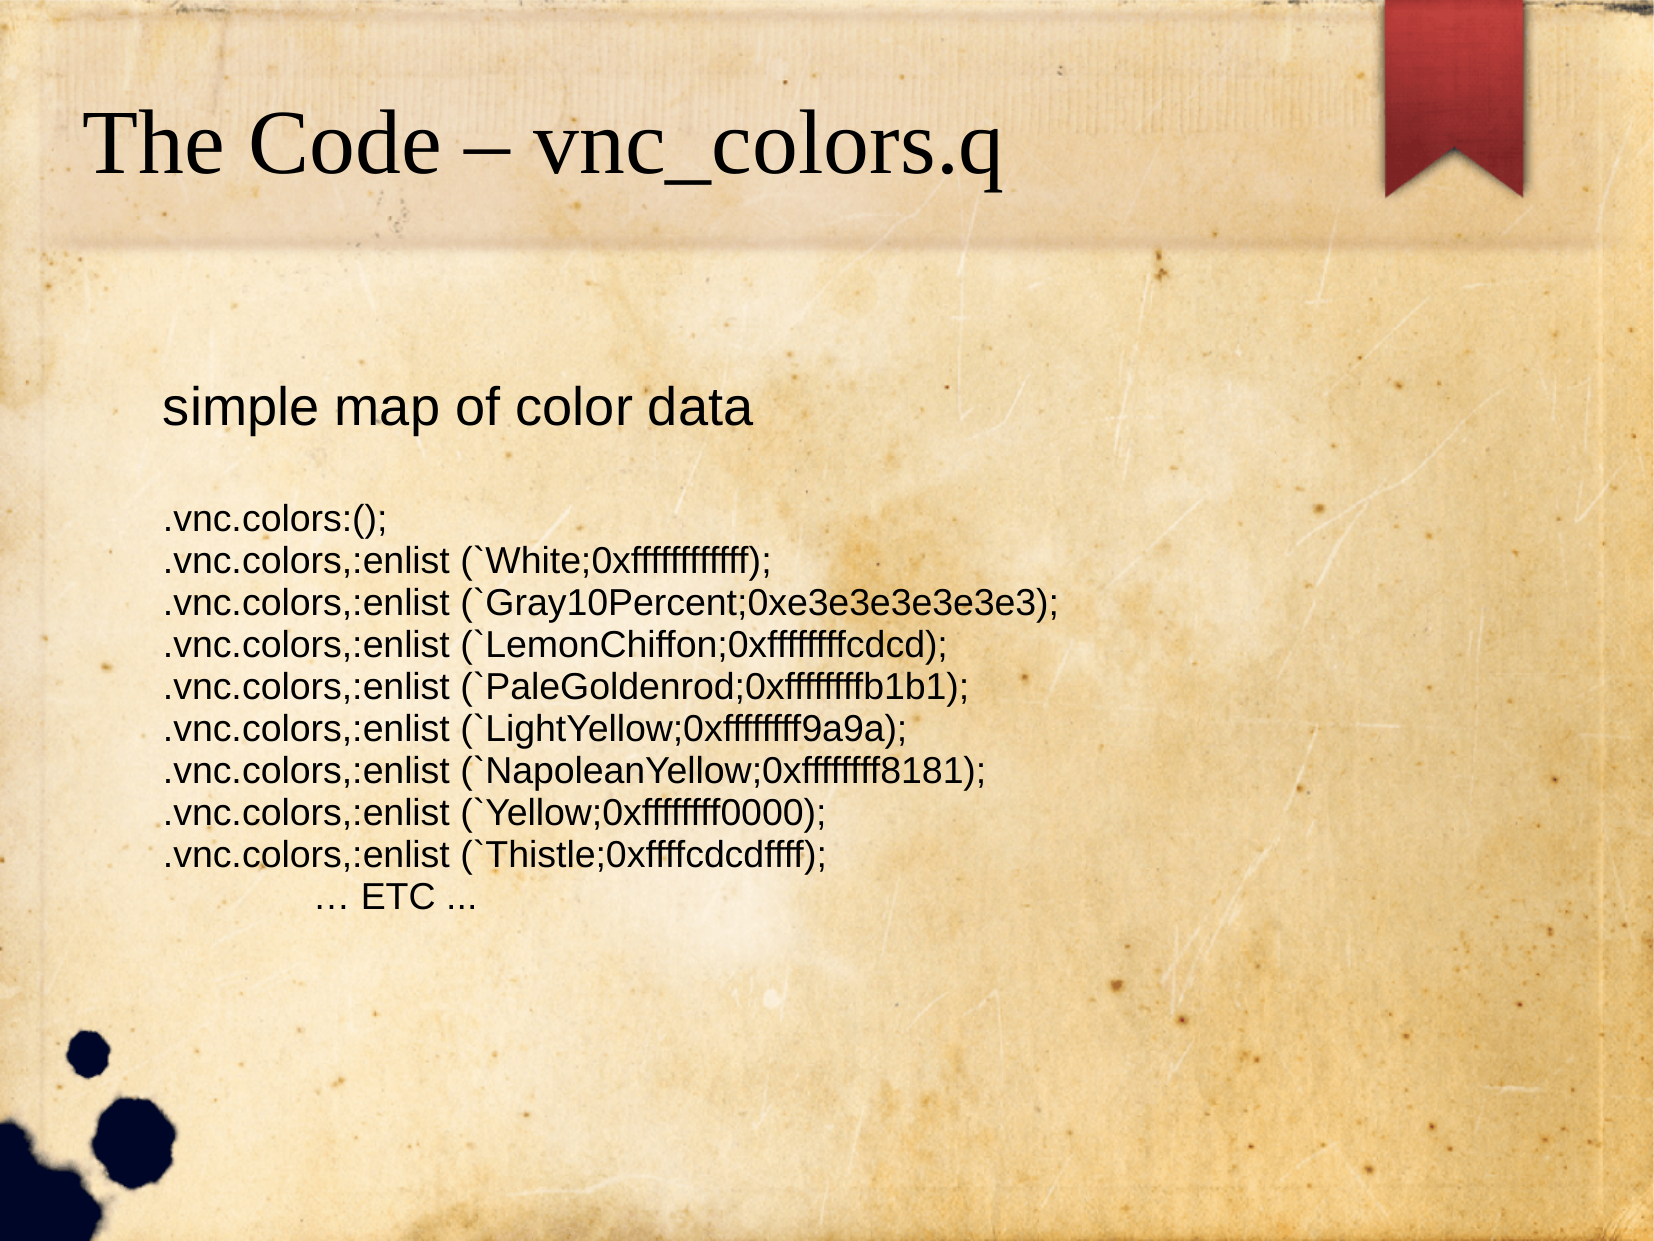

# The Code – vnc_colors.q
simple map of color data
.vnc.colors:();
.vnc.colors,:enlist (`White;0xffffffffffff);
.vnc.colors,:enlist (`Gray10Percent;0xe3e3e3e3e3e3);
.vnc.colors,:enlist (`LemonChiffon;0xffffffffcdcd);
.vnc.colors,:enlist (`PaleGoldenrod;0xffffffffb1b1);
.vnc.colors,:enlist (`LightYellow;0xffffffff9a9a);
.vnc.colors,:enlist (`NapoleanYellow;0xffffffff8181);
.vnc.colors,:enlist (`Yellow;0xffffffff0000);
.vnc.colors,:enlist (`Thistle;0xffffcdcdffff);
		… ETC ...